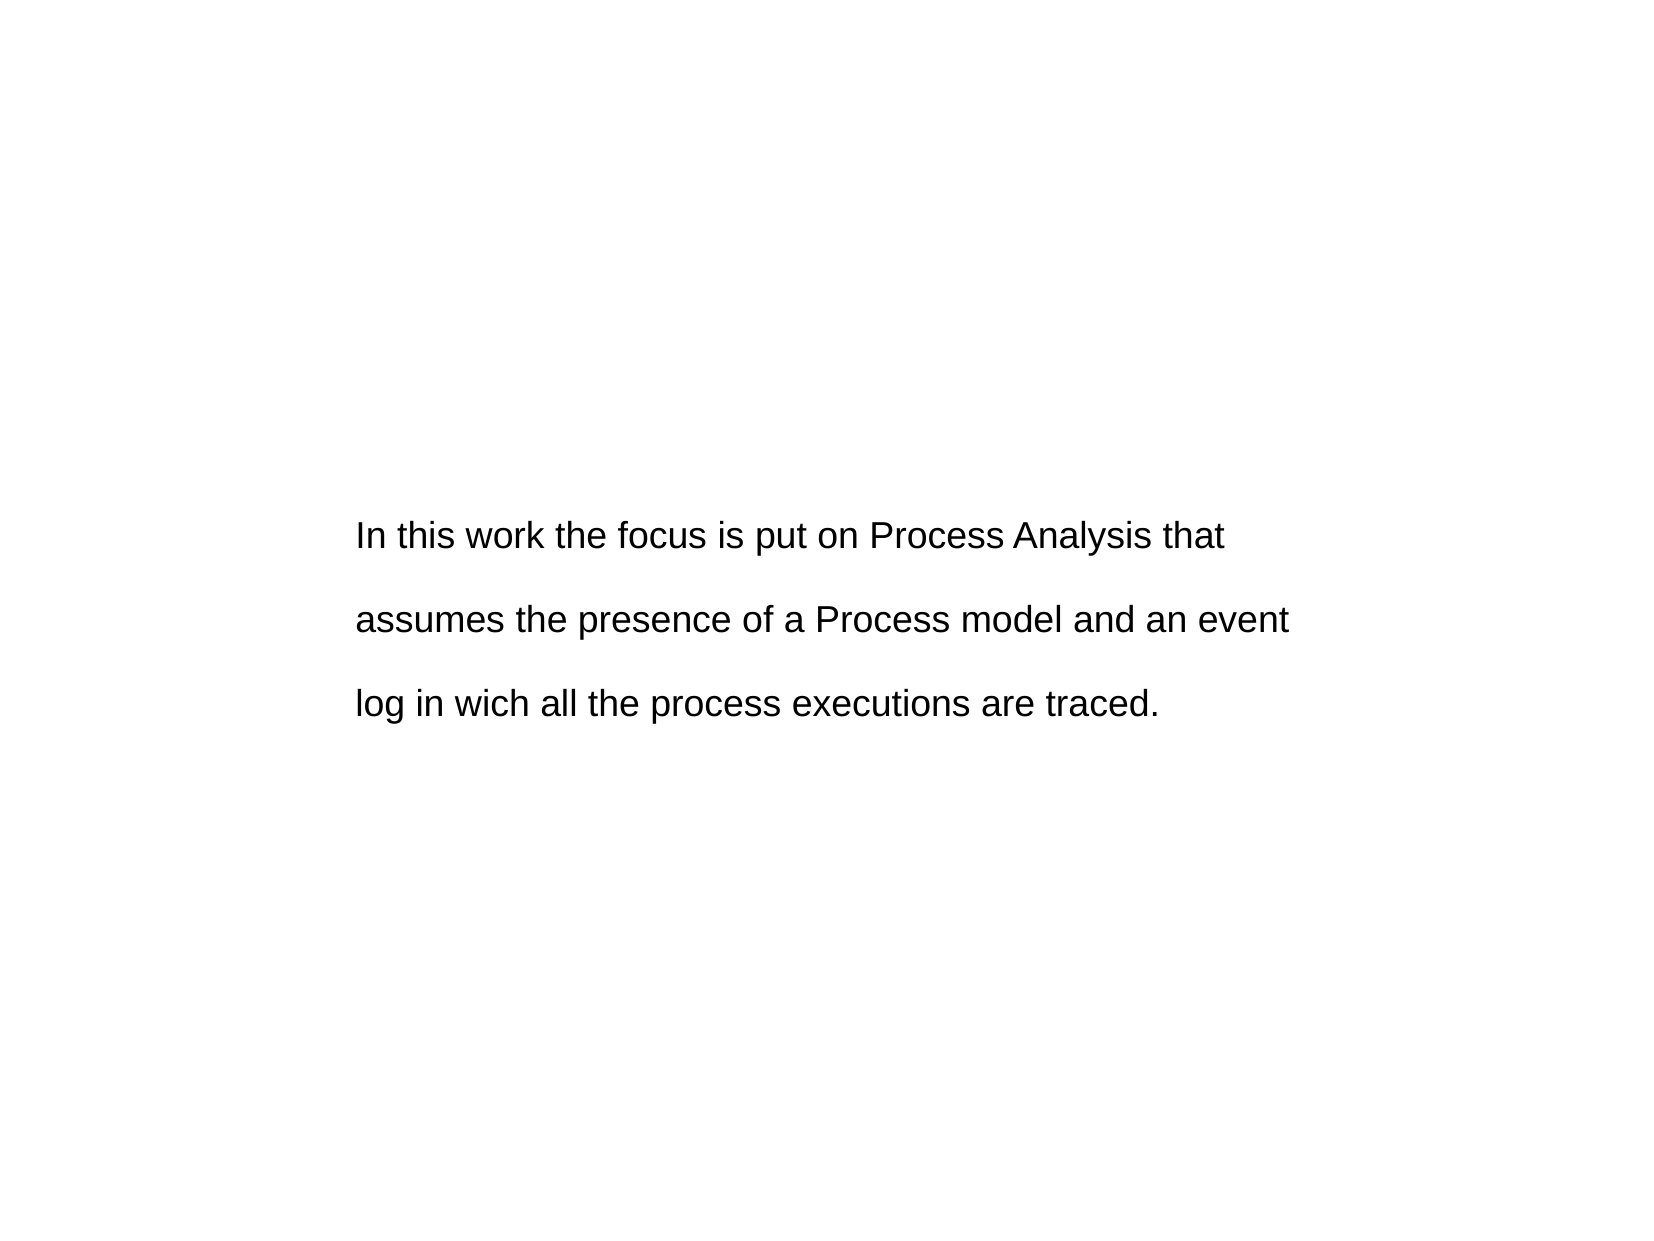

In this work the focus is put on Process Analysis that
assumes the presence of a Process model and an event
log in wich all the process executions are traced.